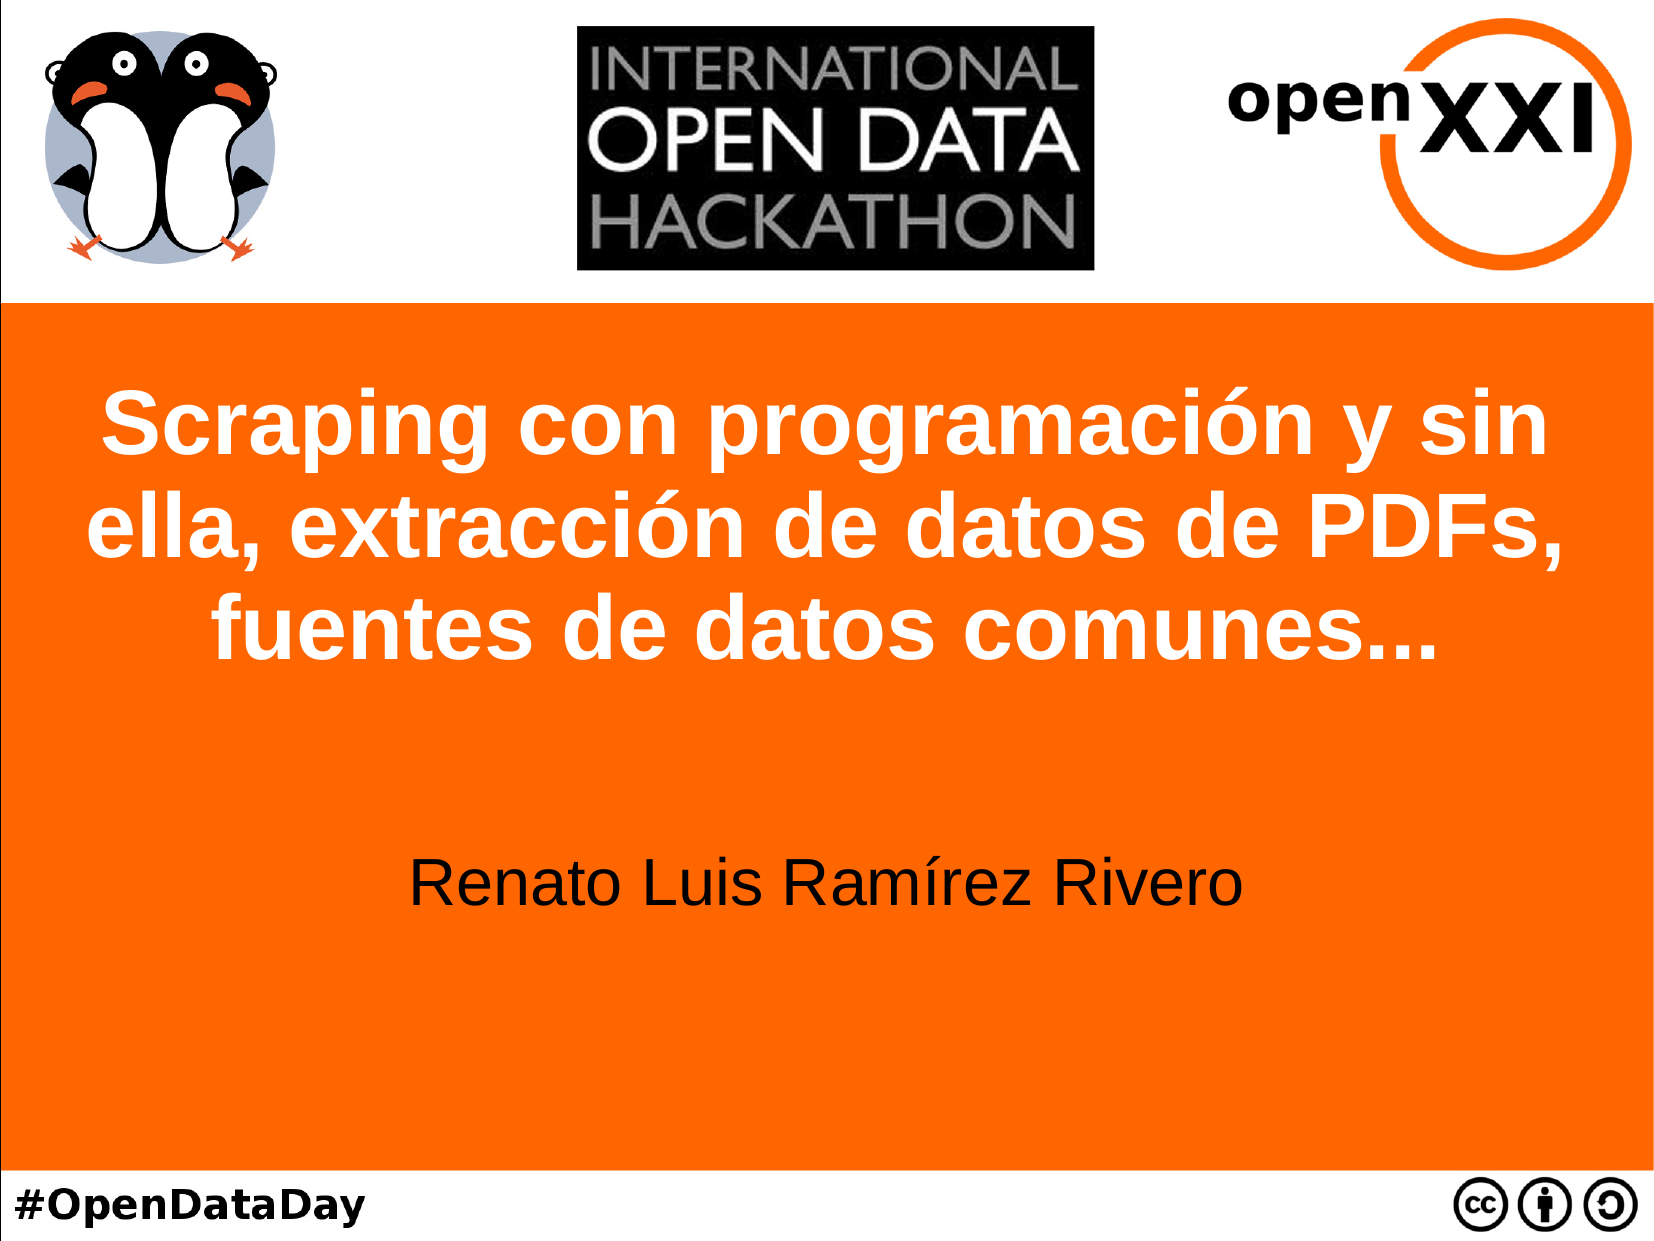

# Scraping con programación y sin ella, extracción de datos de PDFs, fuentes de datos comunes...
Renato Luis Ramírez Rivero